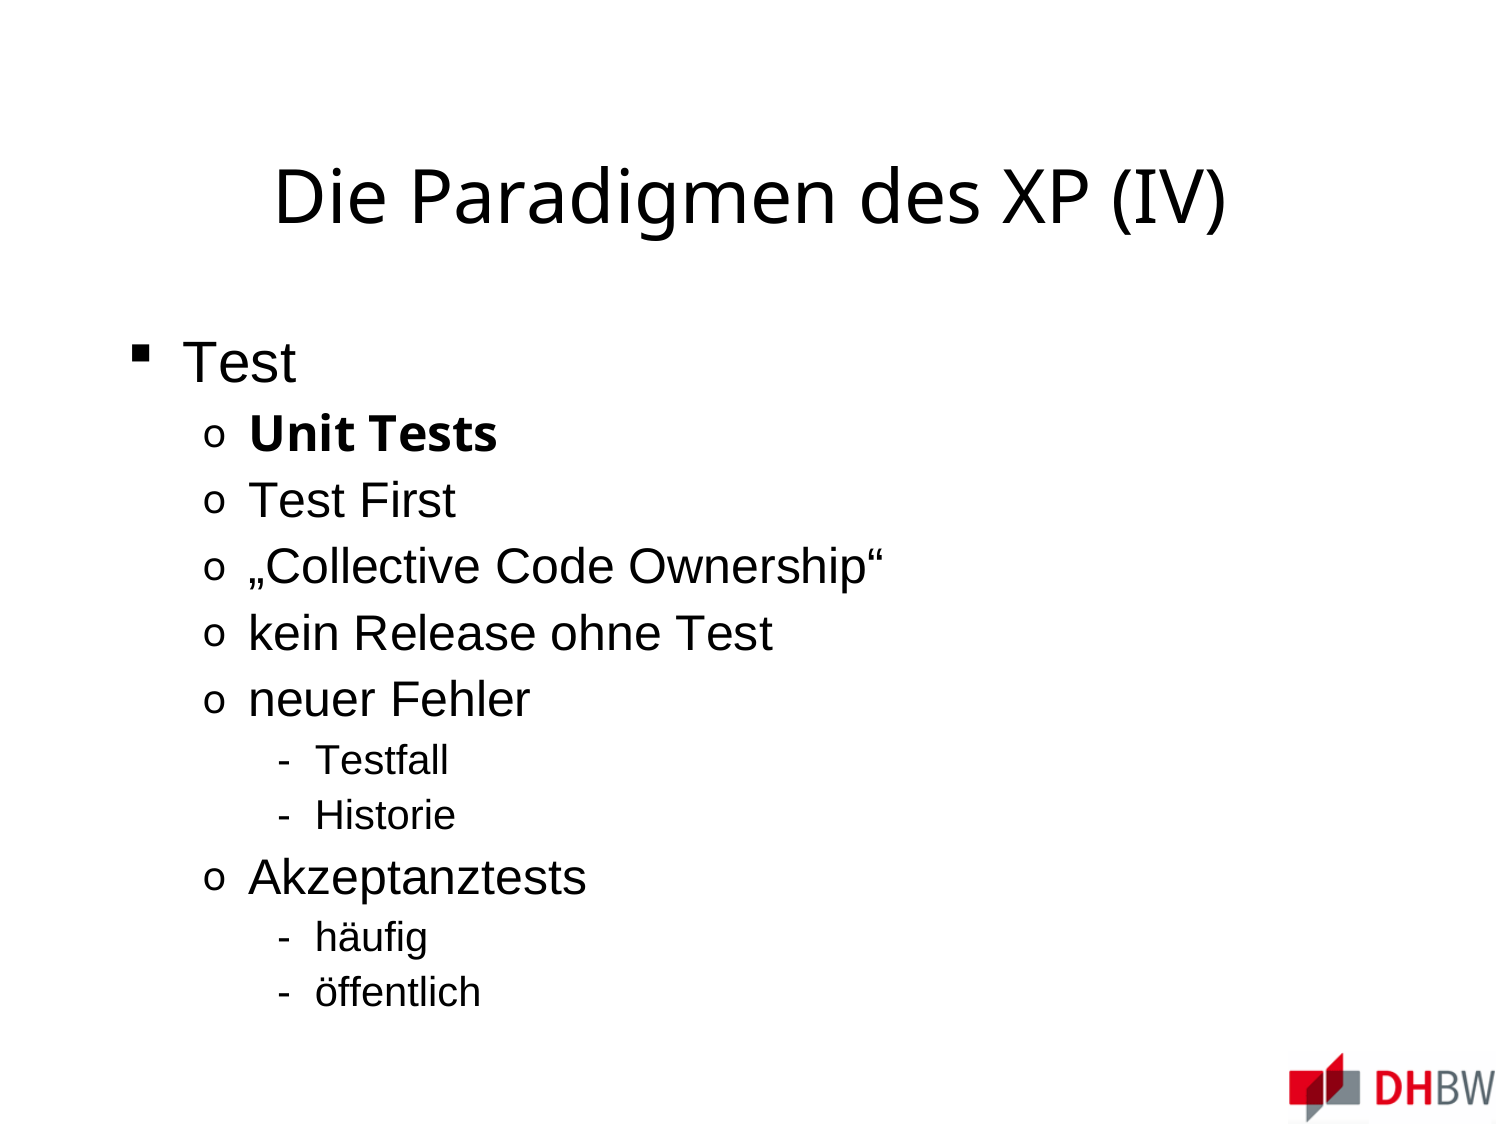

# Die Paradigmen des XP (IV)
Test
Unit Tests
Test First
„Collective Code Ownership“
kein Release ohne Test
neuer Fehler
Testfall
Historie
Akzeptanztests
häufig
öffentlich